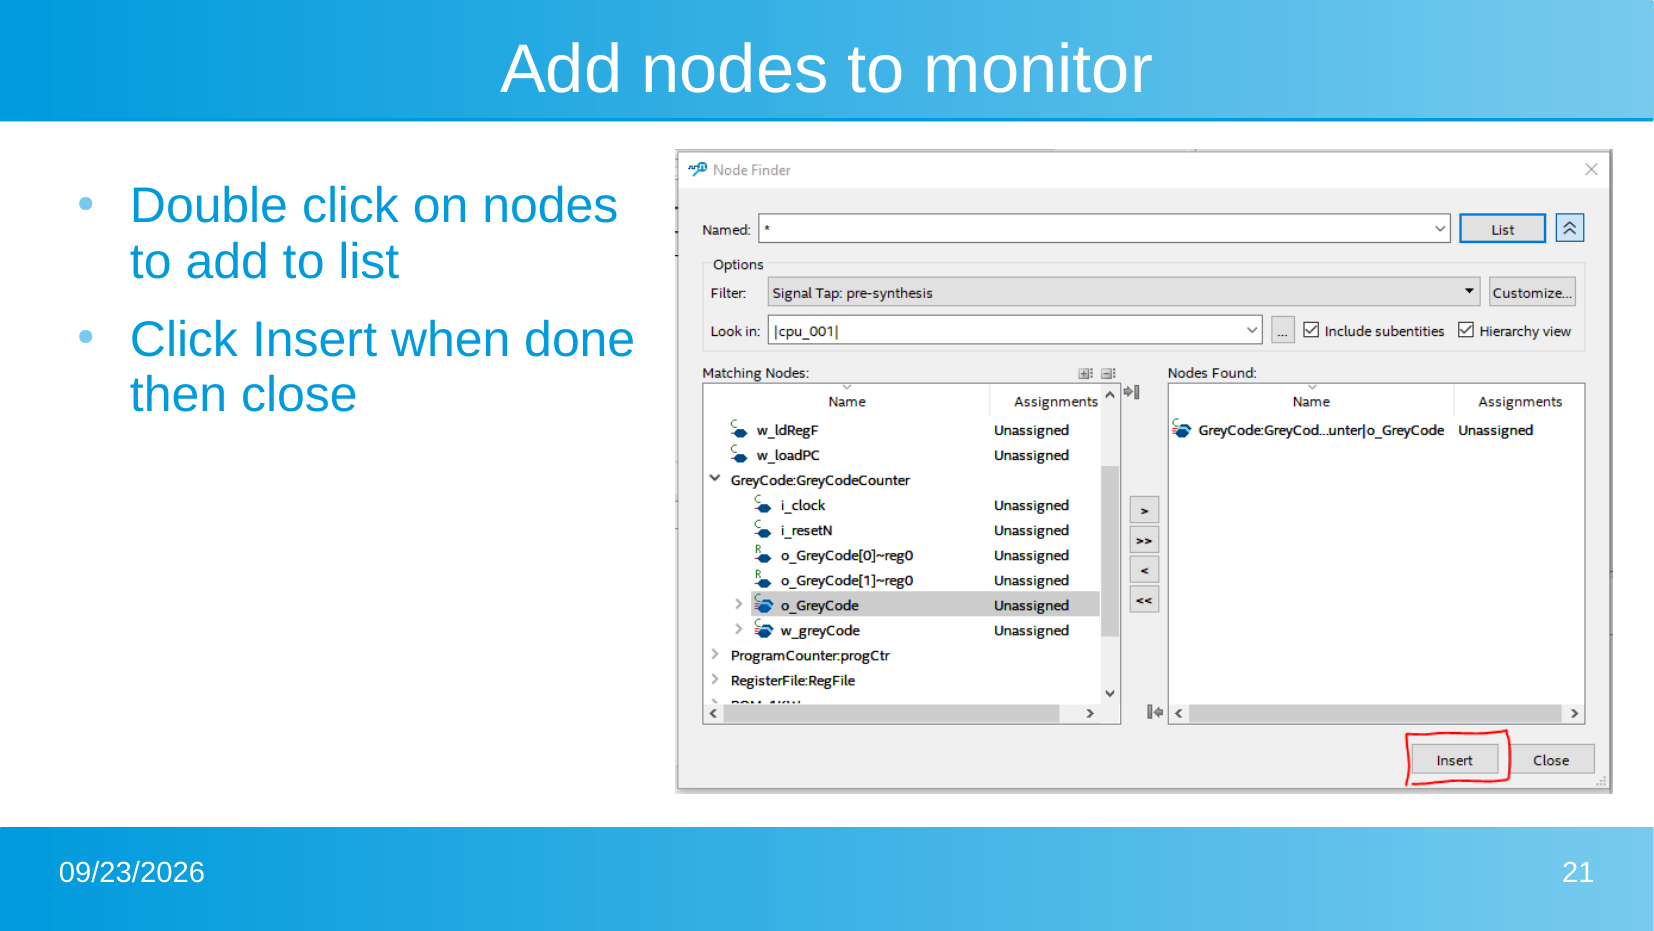

# Add nodes to monitor
Double click on nodes to add to list
Click Insert when done then close
21